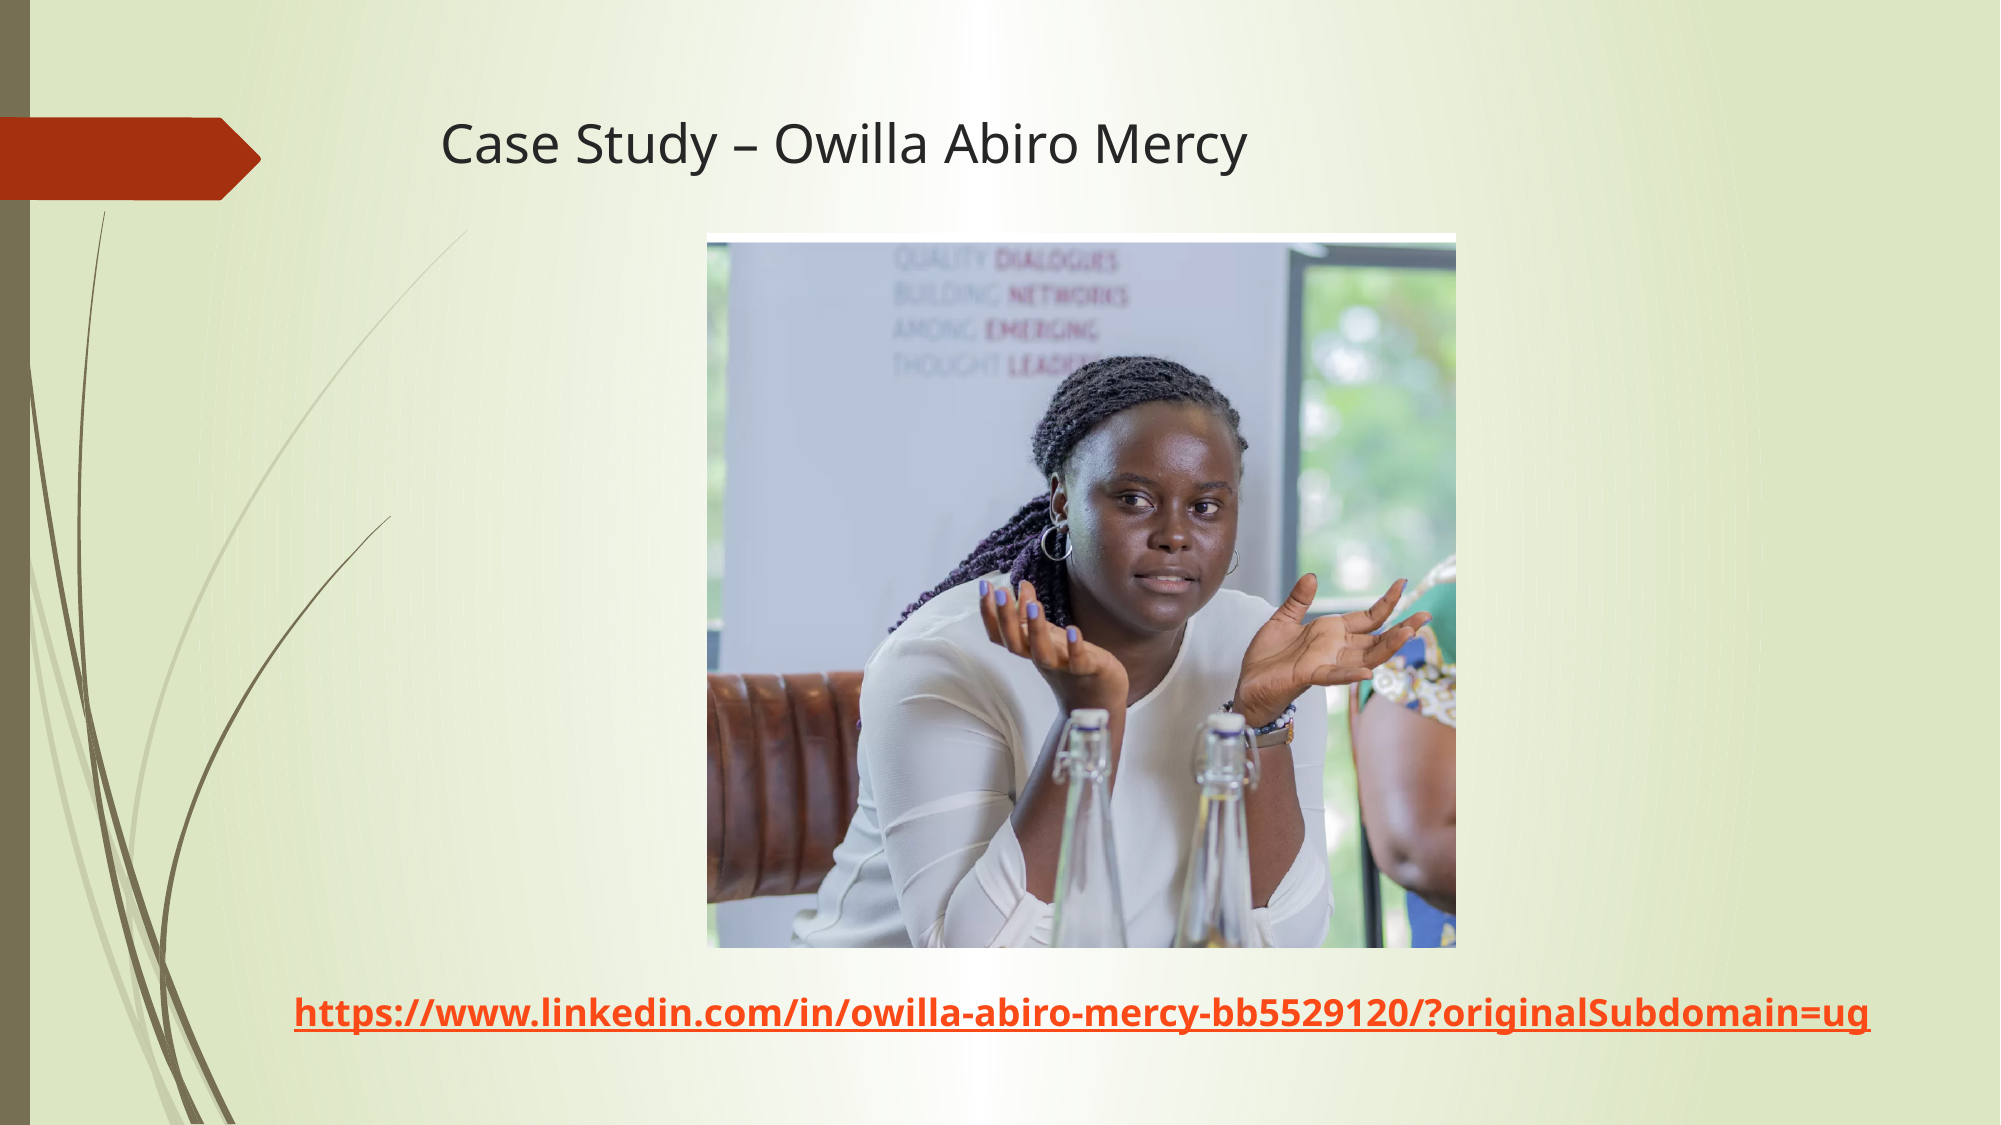

# Case Study – Owilla Abiro Mercy
https://www.linkedin.com/in/owilla-abiro-mercy-bb5529120/?originalSubdomain=ug